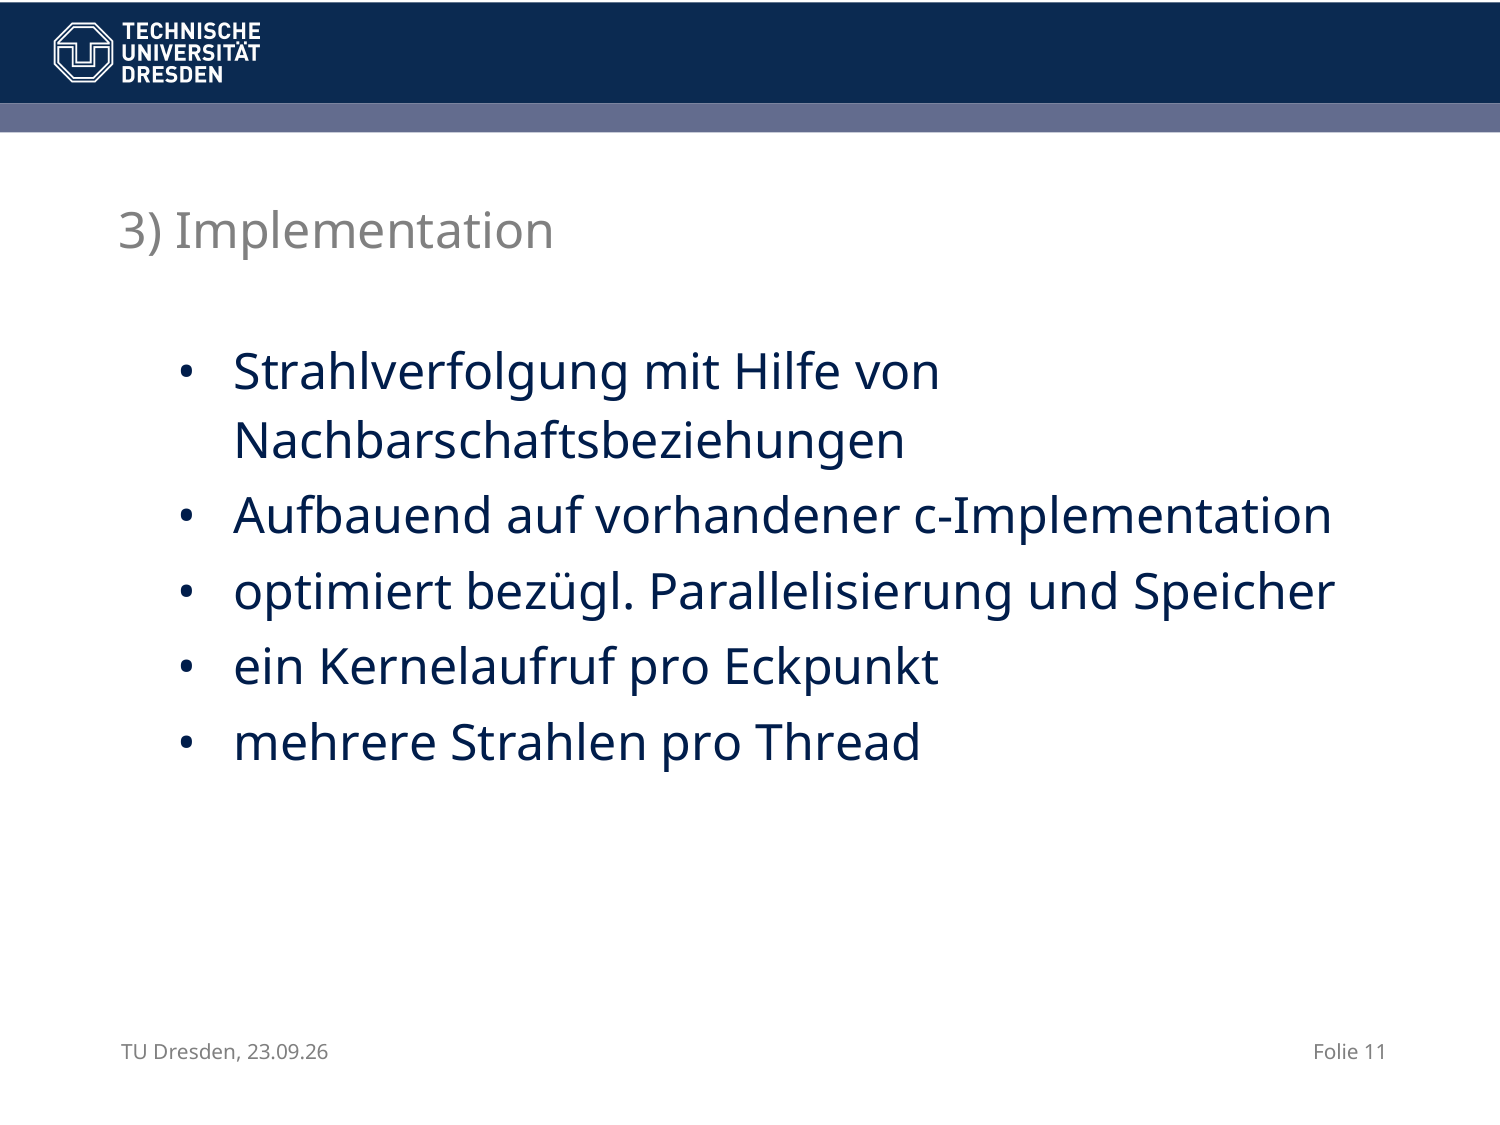

# 3) Implementation
Strahlverfolgung mit Hilfe von Nachbarschaftsbeziehungen
Aufbauend auf vorhandener c‑Implementation
optimiert bezügl. Parallelisierung und Speicher
ein Kernelaufruf pro Eckpunkt
mehrere Strahlen pro Thread
11